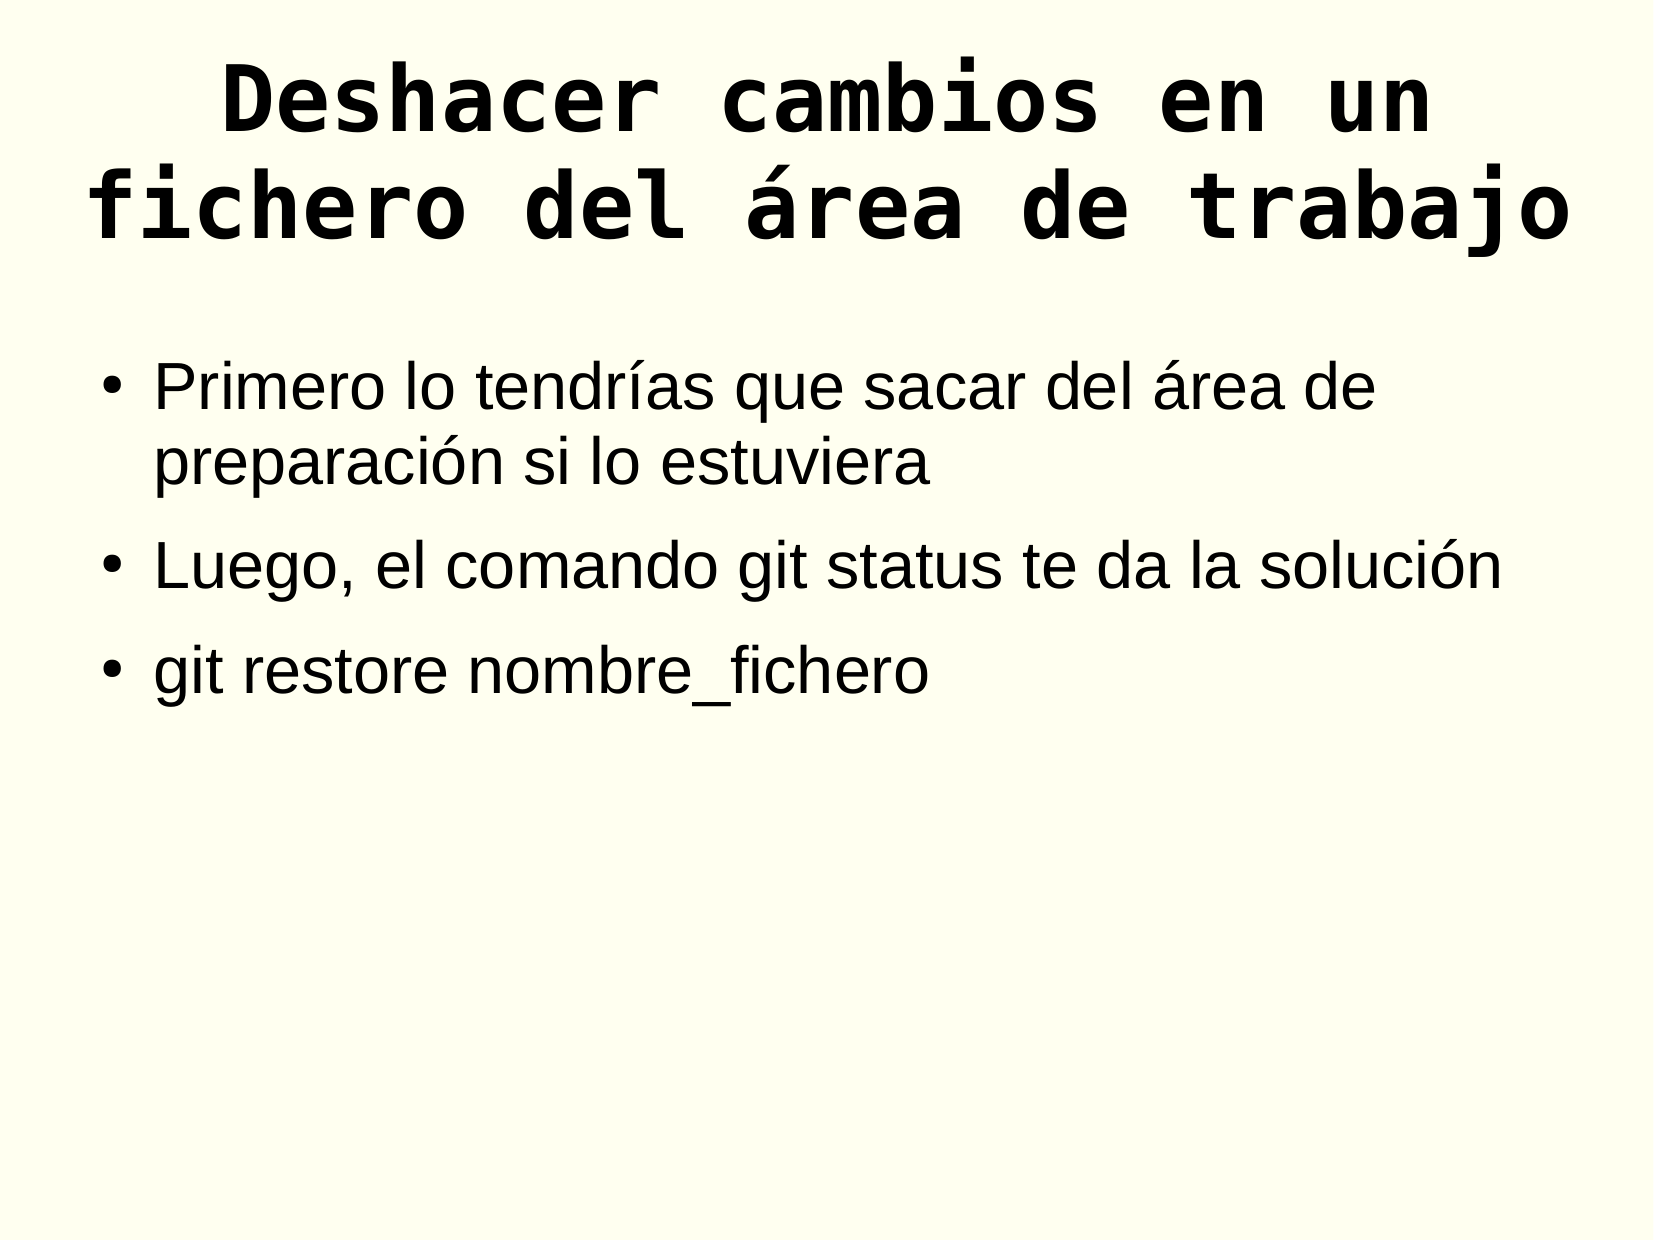

# Deshacer cambios en un fichero del área de trabajo
Primero lo tendrías que sacar del área de preparación si lo estuviera
Luego, el comando git status te da la solución
git restore nombre_fichero